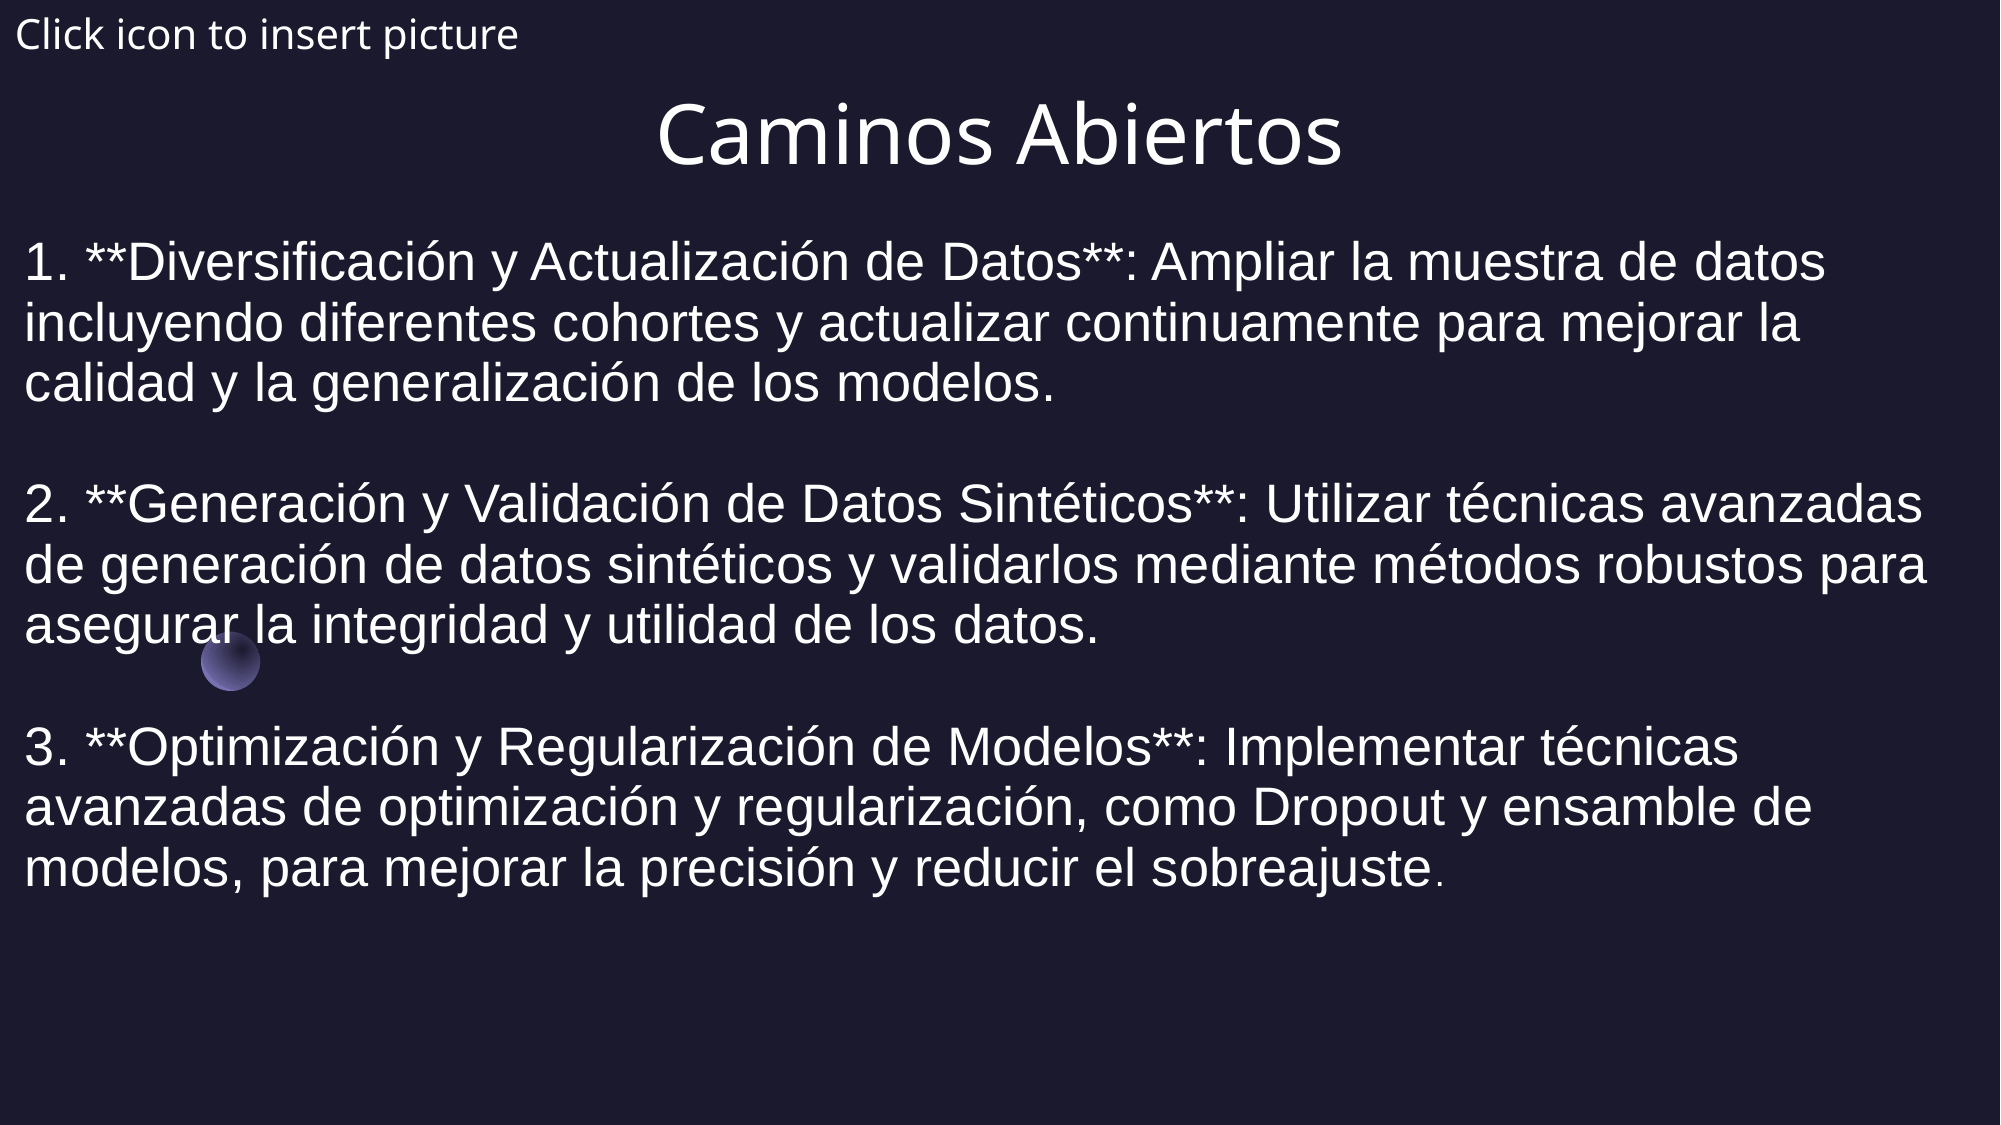

# Caminos Abiertos
1. **Diversificación y Actualización de Datos**: Ampliar la muestra de datos incluyendo diferentes cohortes y actualizar continuamente para mejorar la calidad y la generalización de los modelos.
2. **Generación y Validación de Datos Sintéticos**: Utilizar técnicas avanzadas de generación de datos sintéticos y validarlos mediante métodos robustos para asegurar la integridad y utilidad de los datos.
3. **Optimización y Regularización de Modelos**: Implementar técnicas avanzadas de optimización y regularización, como Dropout y ensamble de modelos, para mejorar la precisión y reducir el sobreajuste.